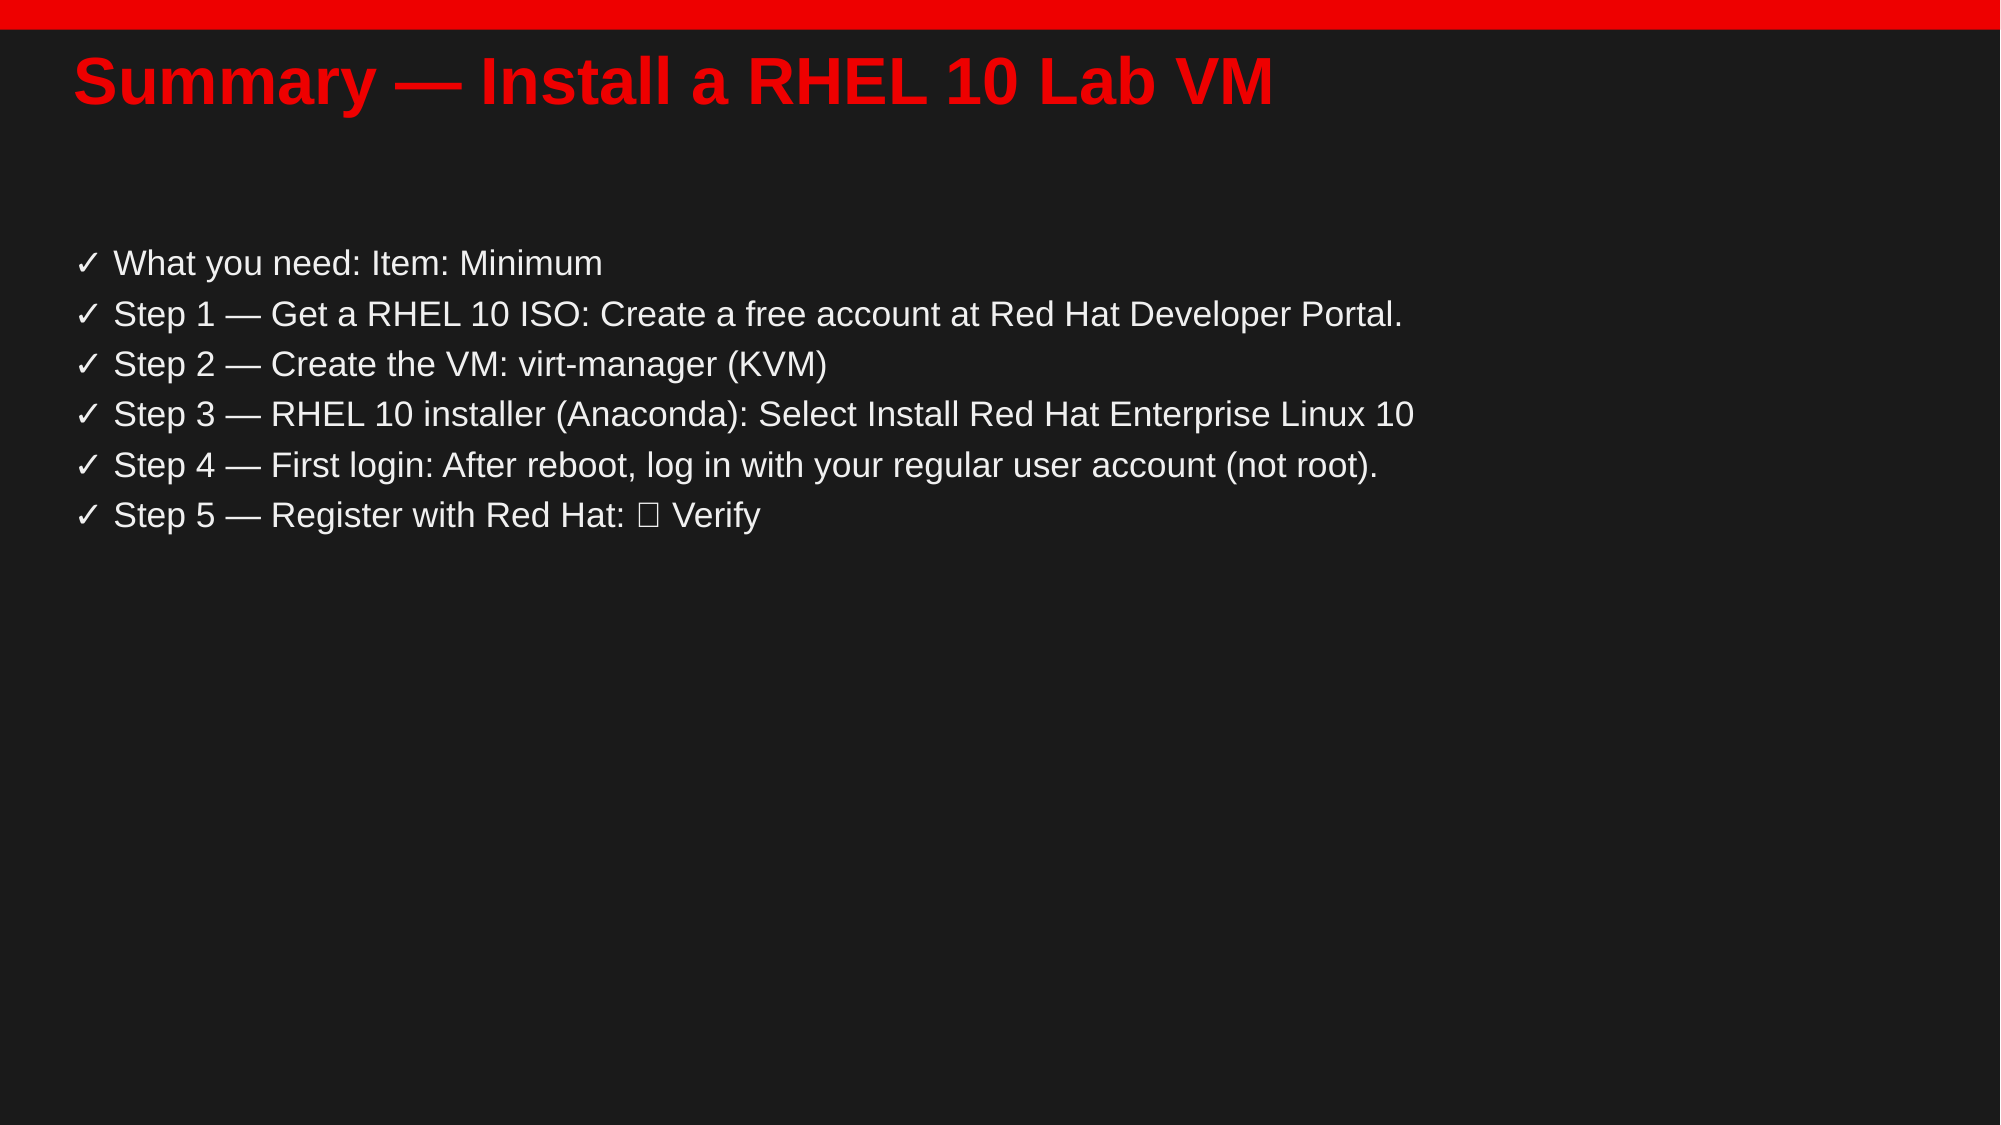

Summary — Install a RHEL 10 Lab VM
✓ What you need: Item: Minimum
✓ Step 1 — Get a RHEL 10 ISO: Create a free account at Red Hat Developer Portal.
✓ Step 2 — Create the VM: virt-manager (KVM)
✓ Step 3 — RHEL 10 installer (Anaconda): Select Install Red Hat Enterprise Linux 10
✓ Step 4 — First login: After reboot, log in with your regular user account (not root).
✓ Step 5 — Register with Red Hat: ✅ Verify